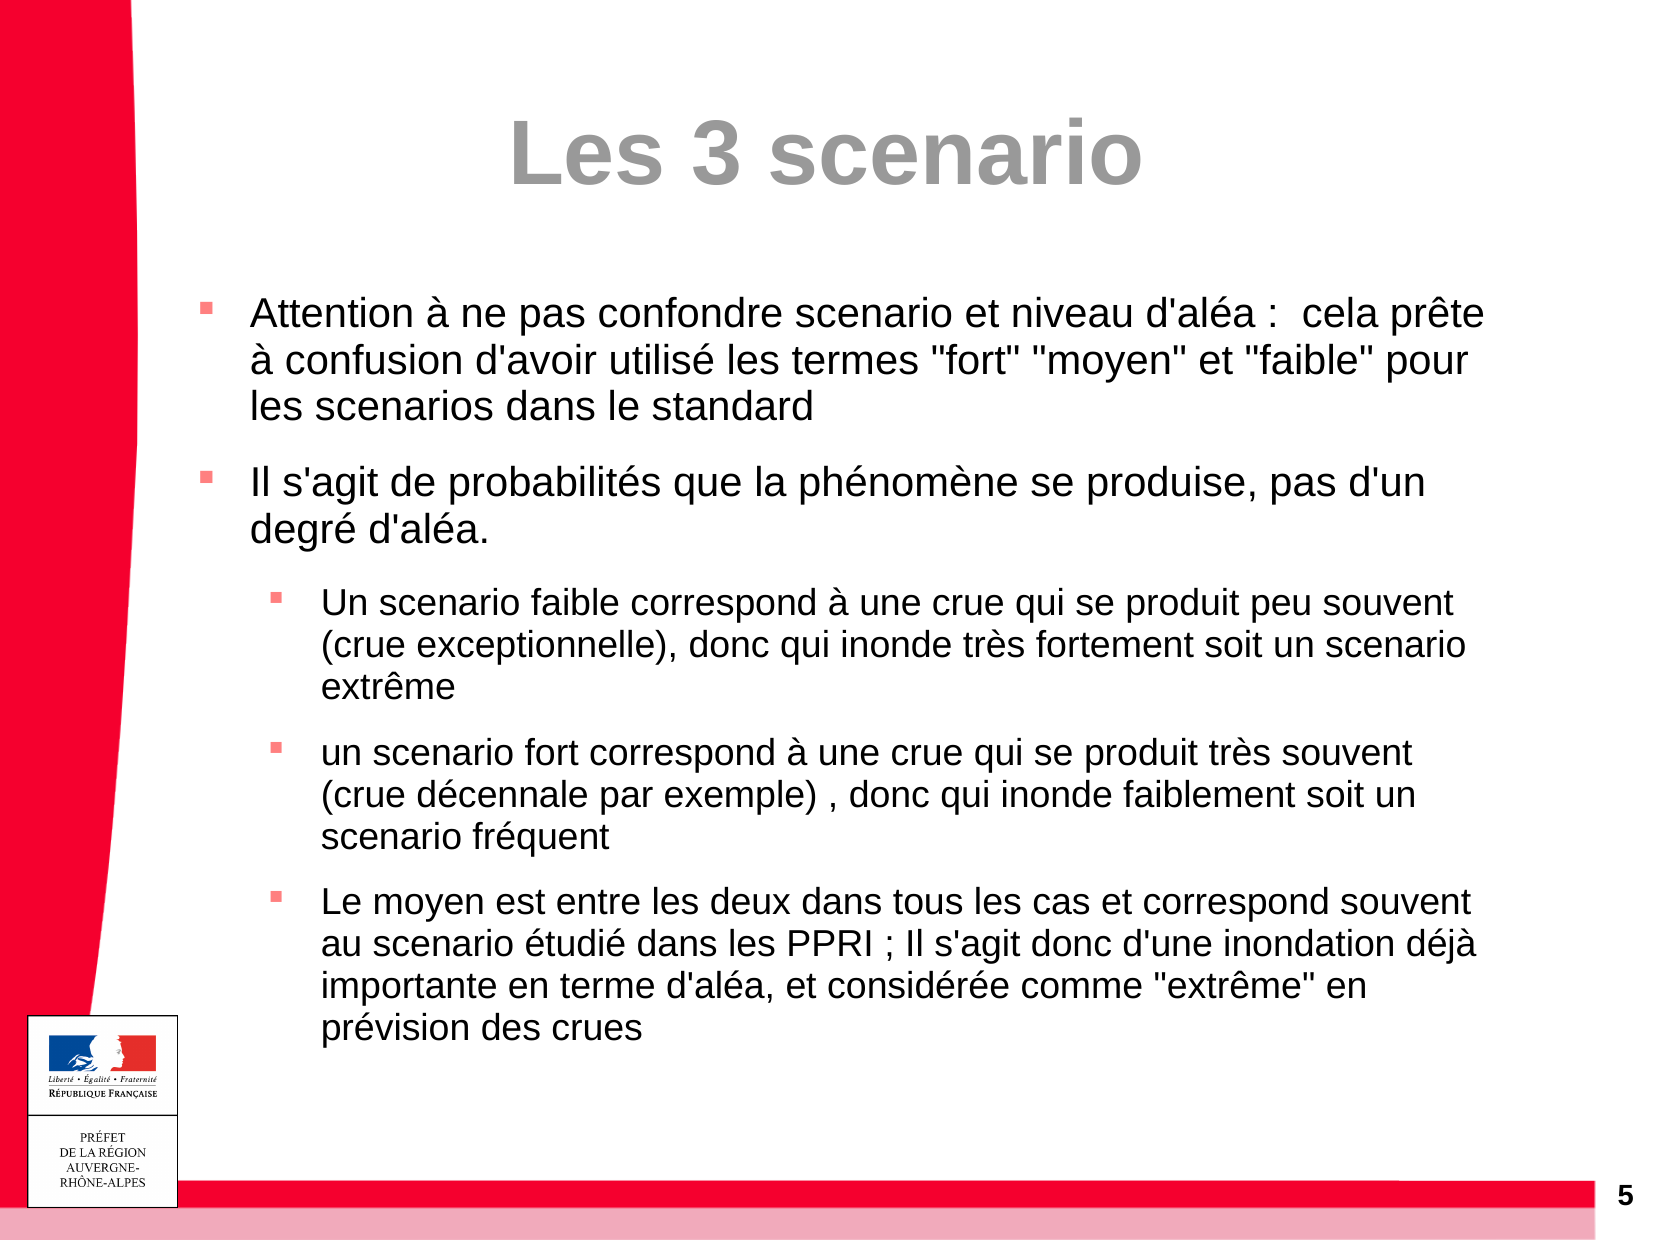

# Les 3 scenario
Attention à ne pas confondre scenario et niveau d'aléa : cela prête à confusion d'avoir utilisé les termes "fort" "moyen" et "faible" pour les scenarios dans le standard
Il s'agit de probabilités que la phénomène se produise, pas d'un degré d'aléa.
Un scenario faible correspond à une crue qui se produit peu souvent (crue exceptionnelle), donc qui inonde très fortement soit un scenario extrême
un scenario fort correspond à une crue qui se produit très souvent (crue décennale par exemple) , donc qui inonde faiblement soit un scenario fréquent
Le moyen est entre les deux dans tous les cas et correspond souvent au scenario étudié dans les PPRI ; Il s'agit donc d'une inondation déjà importante en terme d'aléa, et considérée comme "extrême" en prévision des crues
5